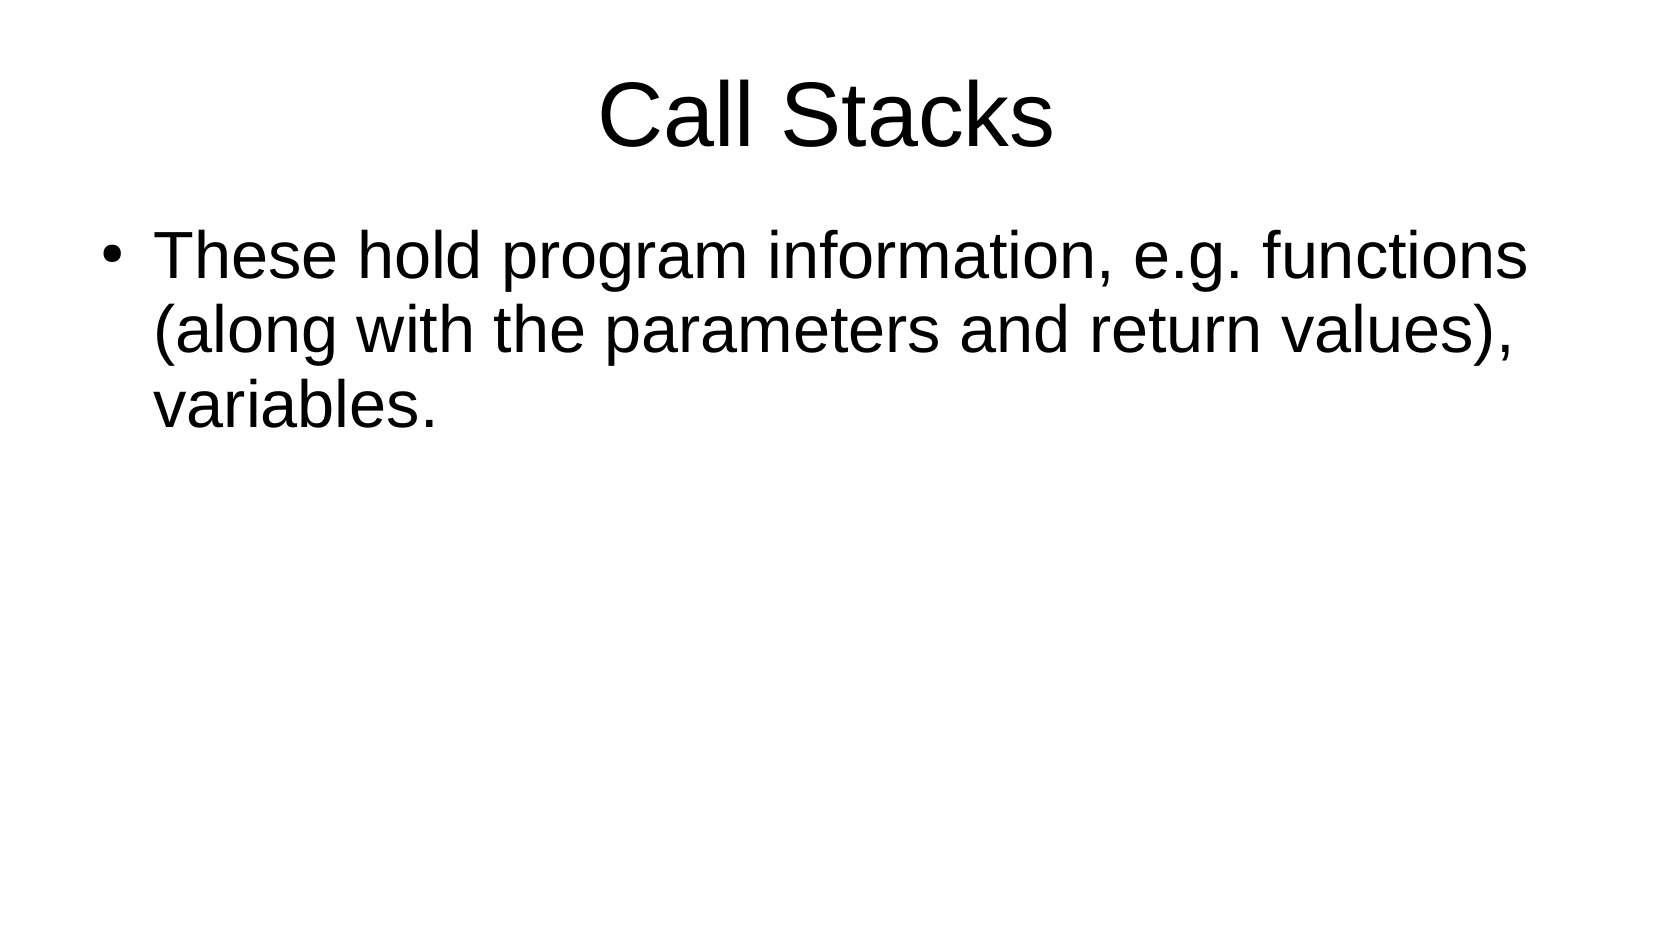

# Call Stacks
These hold program information, e.g. functions (along with the parameters and return values), variables.